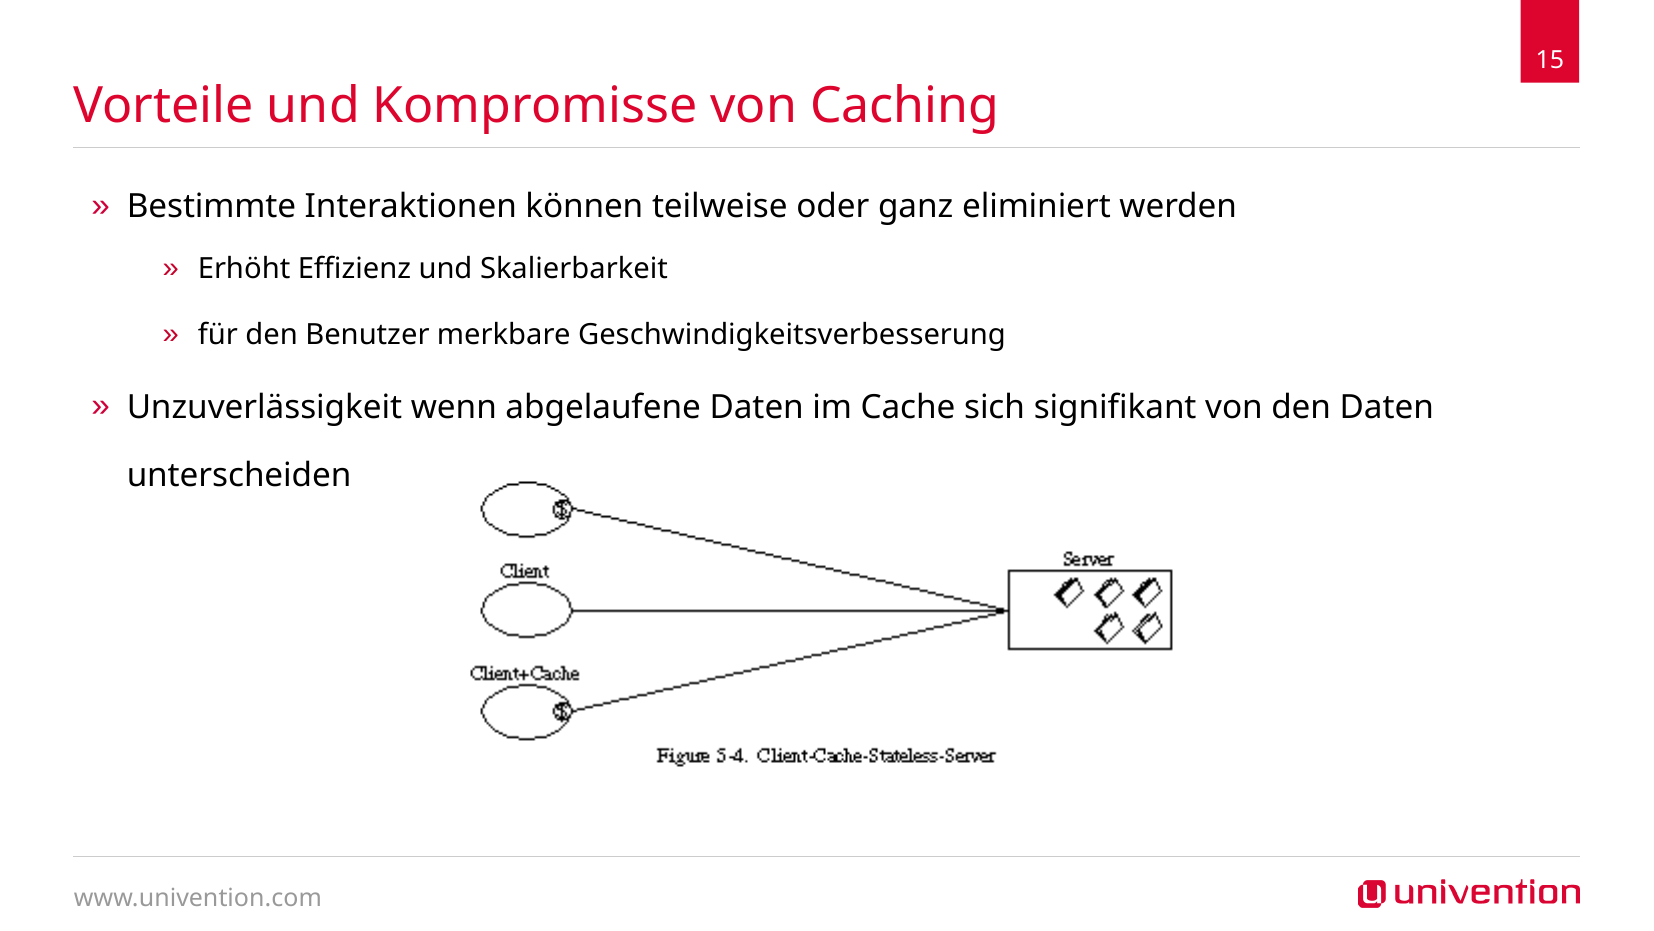

# Vorteile und Kompromisse von Caching
Bestimmte Interaktionen können teilweise oder ganz eliminiert werden
Erhöht Effizienz und Skalierbarkeit
für den Benutzer merkbare Geschwindigkeitsverbesserung
Unzuverlässigkeit wenn abgelaufene Daten im Cache sich signifikant von den Daten unterscheiden